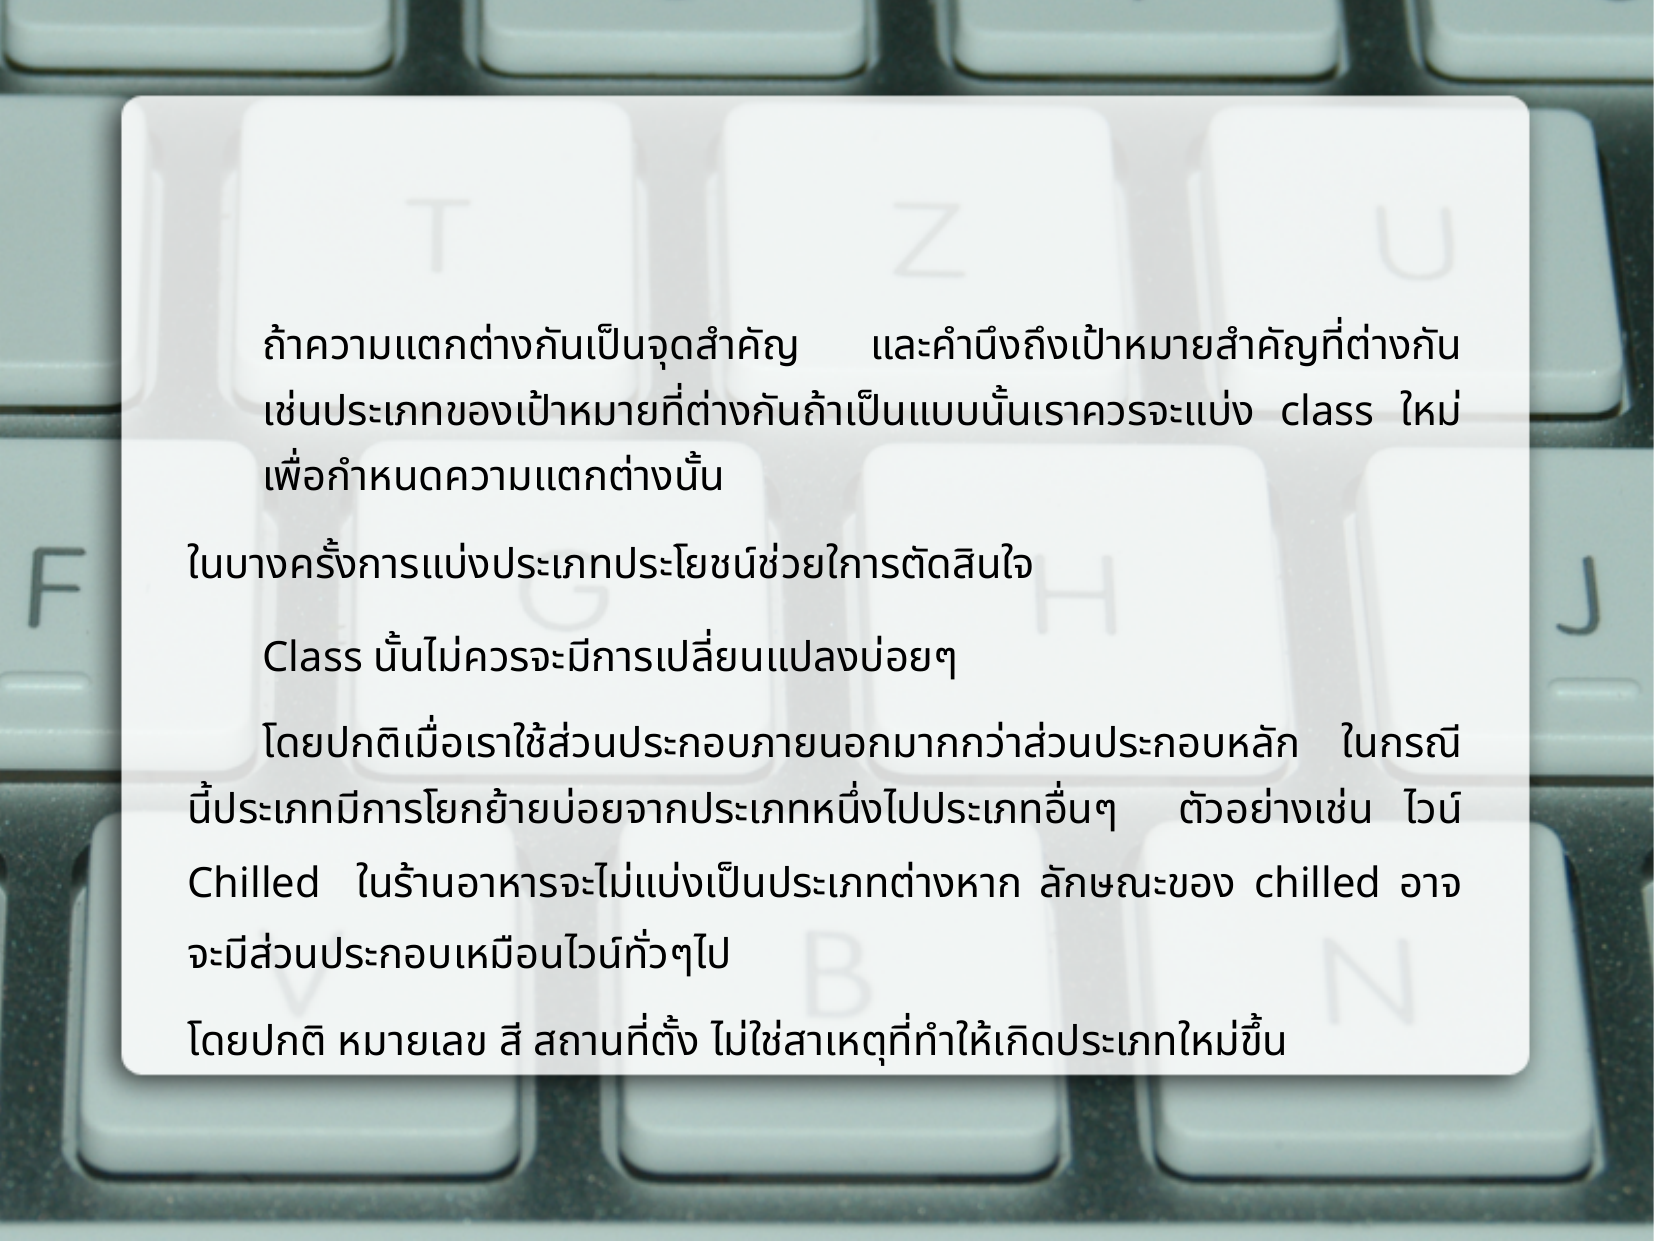

#
ถ้าความแตกต่างกันเป็นจุดสำคัญ และคำนึงถึงเป้าหมายสำคัญที่ต่างกัน เช่นประเภทของเป้าหมายที่ต่างกันถ้าเป็นแบบนั้นเราควรจะแบ่ง class ใหม่เพื่อกำหนดความแตกต่างนั้น
ในบางครั้งการแบ่งประเภทประโยชน์ช่วยใการตัดสินใจ
Class นั้นไม่ควรจะมีการเปลี่ยนแปลงบ่อยๆ
โดยปกติเมื่อเราใช้ส่วนประกอบภายนอกมากกว่าส่วนประกอบหลัก ในกรณีนี้ประเภทมีการโยกย้ายบ่อยจากประเภทหนึ่งไปประเภทอื่นๆ ตัวอย่างเช่น ไวน์ Chilled ในร้านอาหารจะไม่แบ่งเป็นประเภทต่างหาก ลักษณะของ chilled อาจจะมีส่วนประกอบเหมือนไวน์ทั่วๆไป
โดยปกติ หมายเลข สี สถานที่ตั้ง ไม่ใช่สาเหตุที่ทำให้เกิดประเภทใหม่ขึ้น